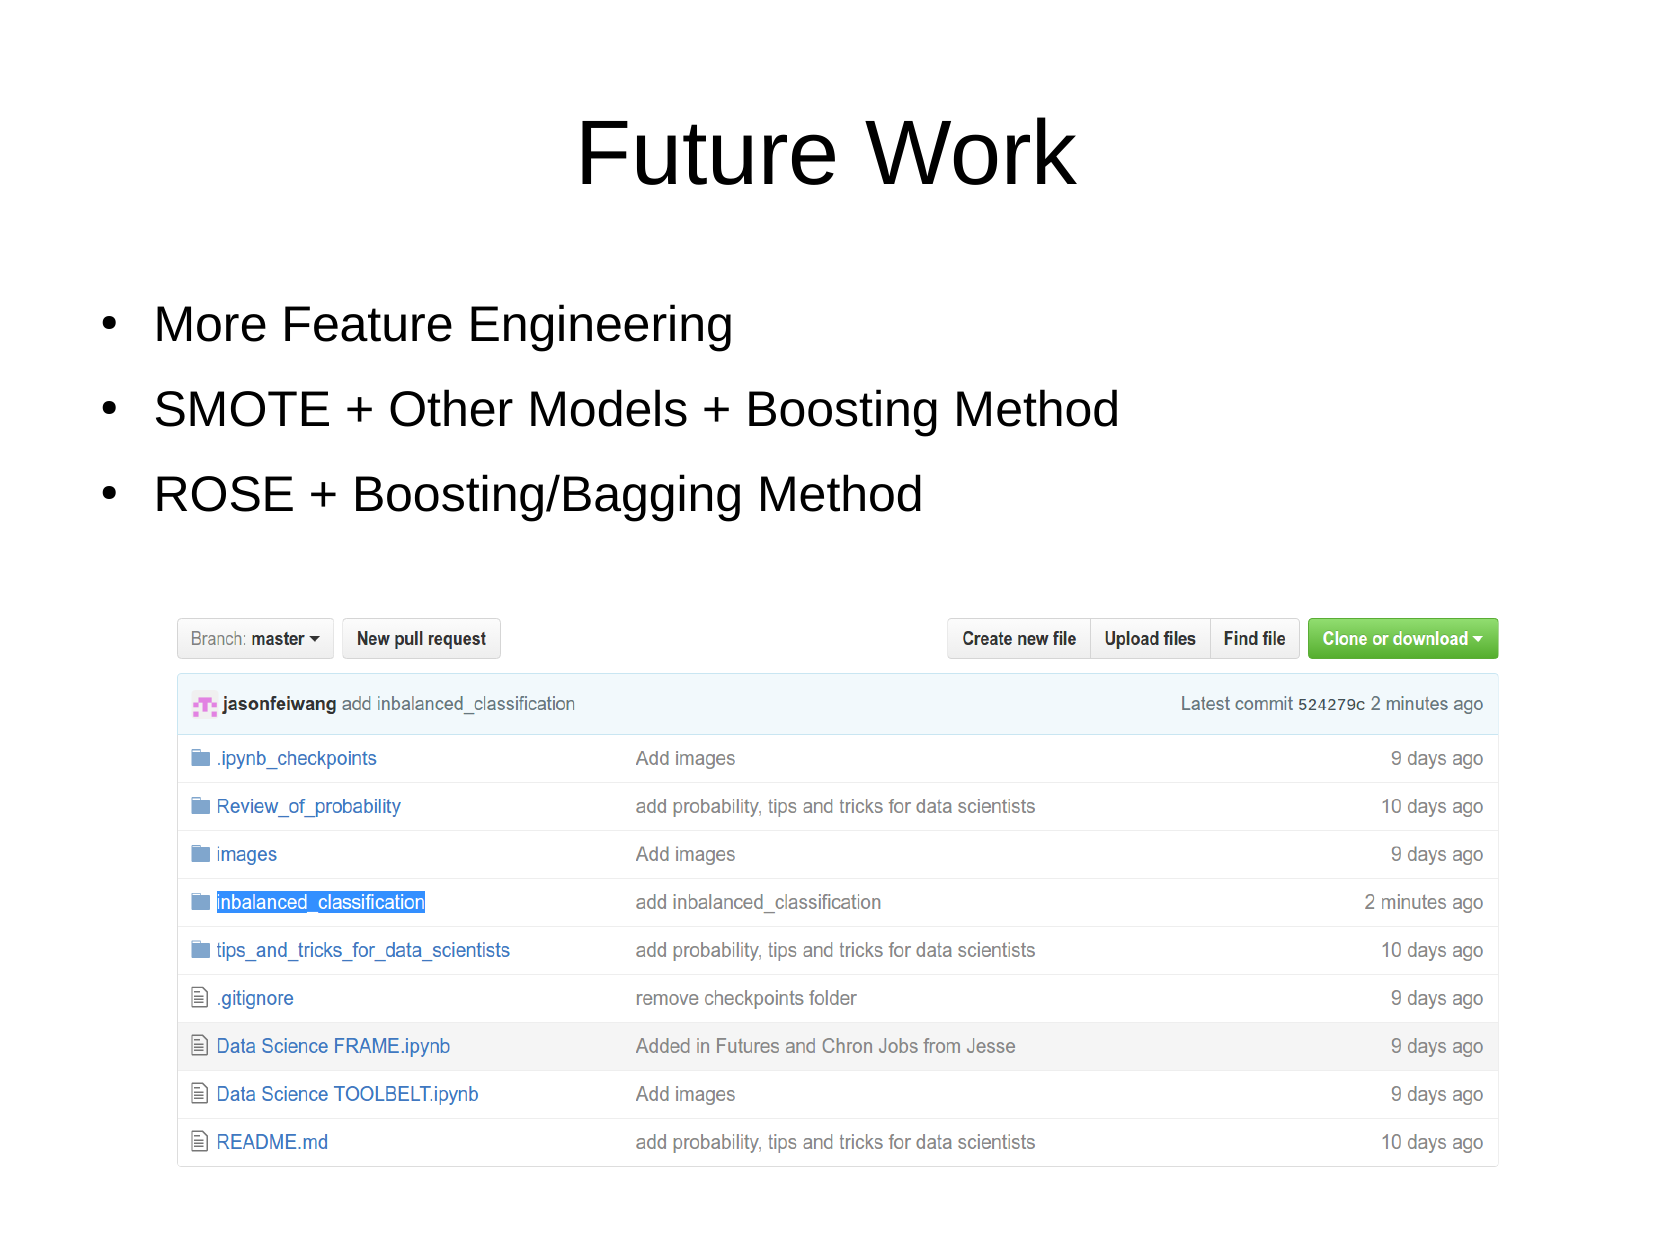

# Future Work
More Feature Engineering
SMOTE + Other Models + Boosting Method
ROSE + Boosting/Bagging Method